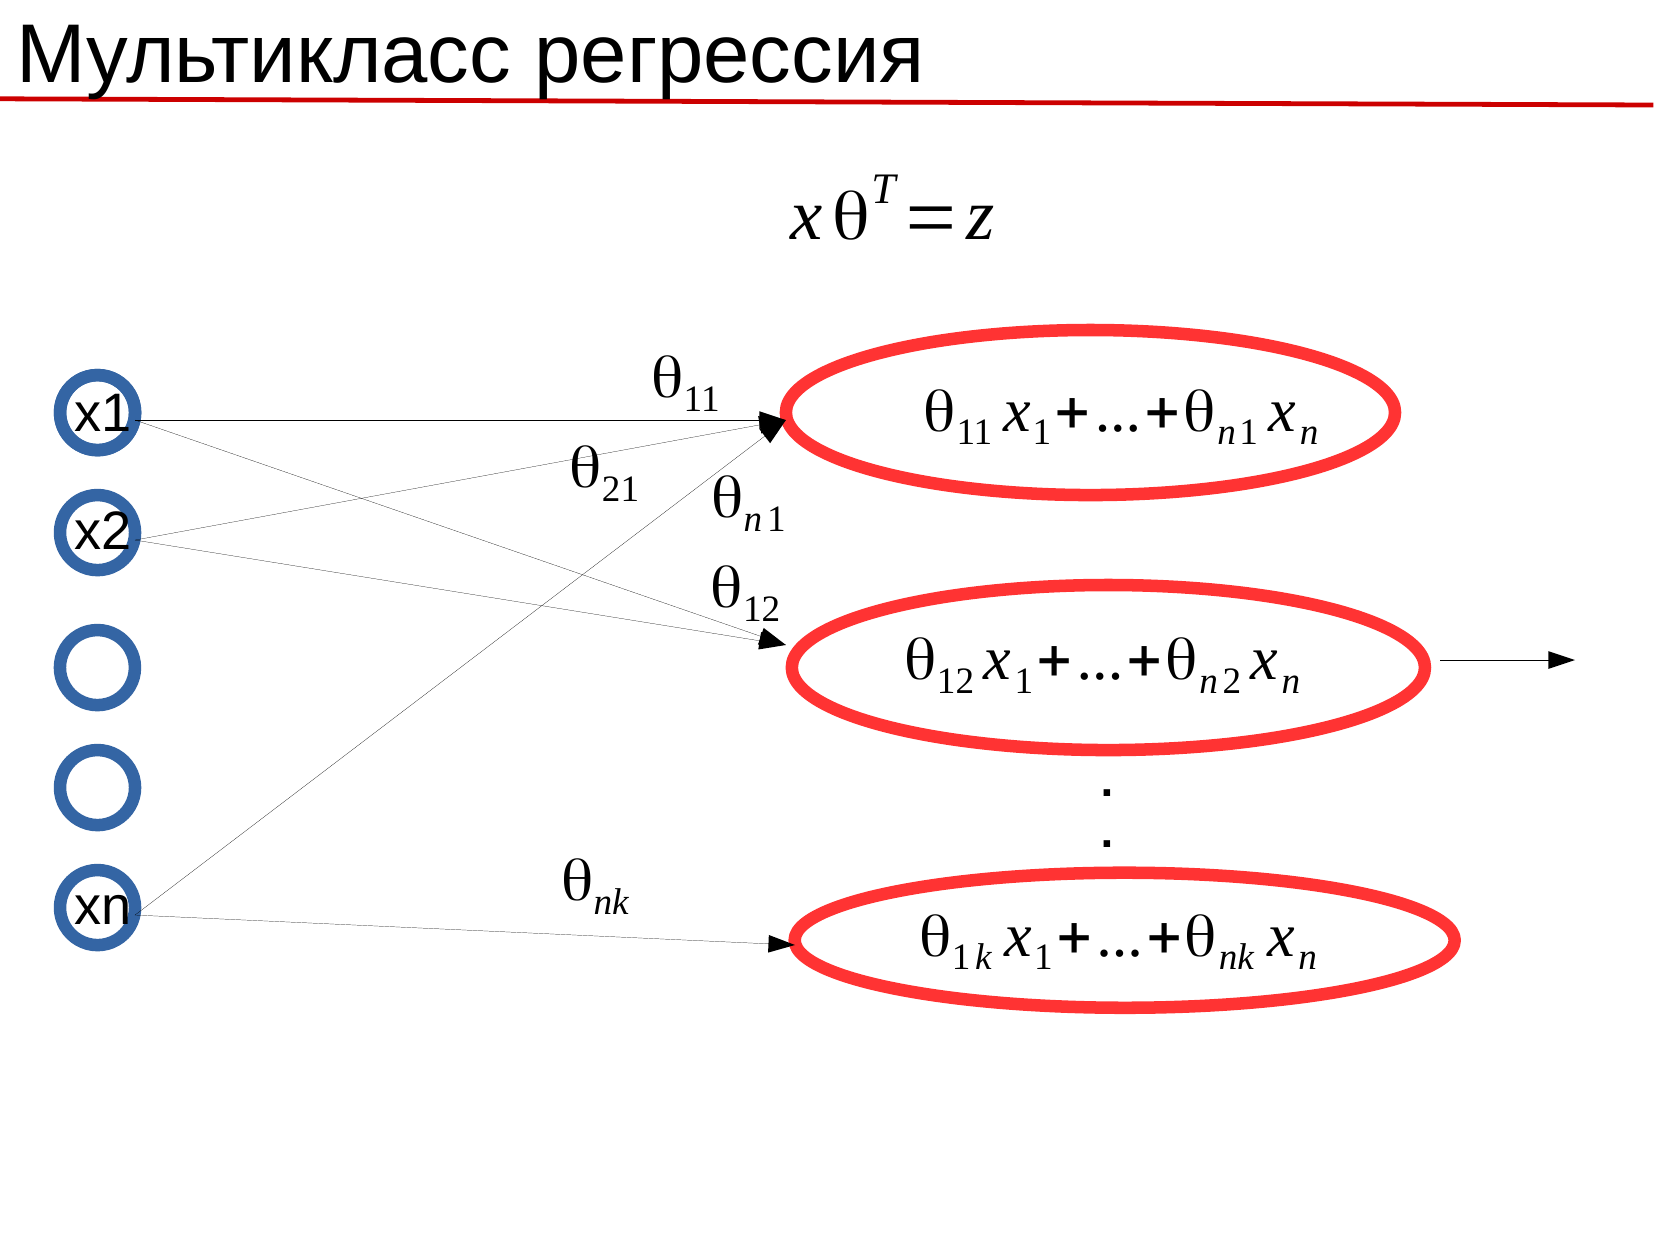

Мультикласс регрессия
x1
x2
.
.
xn